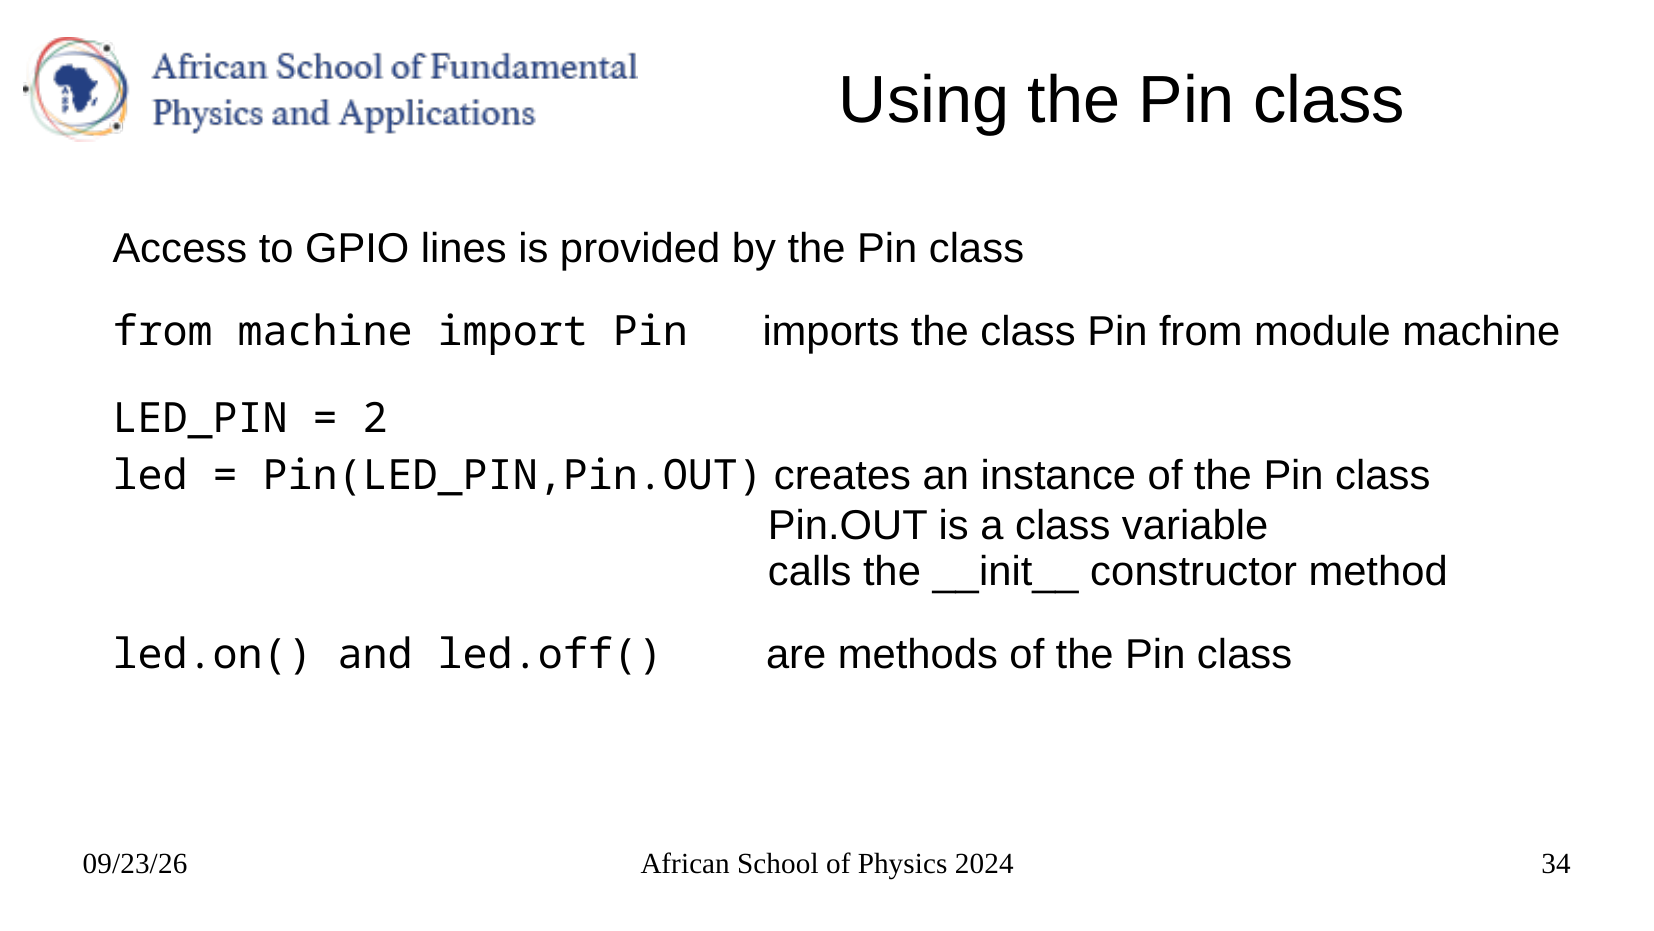

# Using the Pin class
Access to GPIO lines is provided by the Pin class
from machine import Pin imports the class Pin from module machine
LED_PIN = 2
led = Pin(LED_PIN,Pin.OUT) creates an instance of the Pin class
 Pin.OUT is a class variable
 calls the __init__ constructor method
led.on() and led.off() are methods of the Pin class
African School of Physics 2024
34